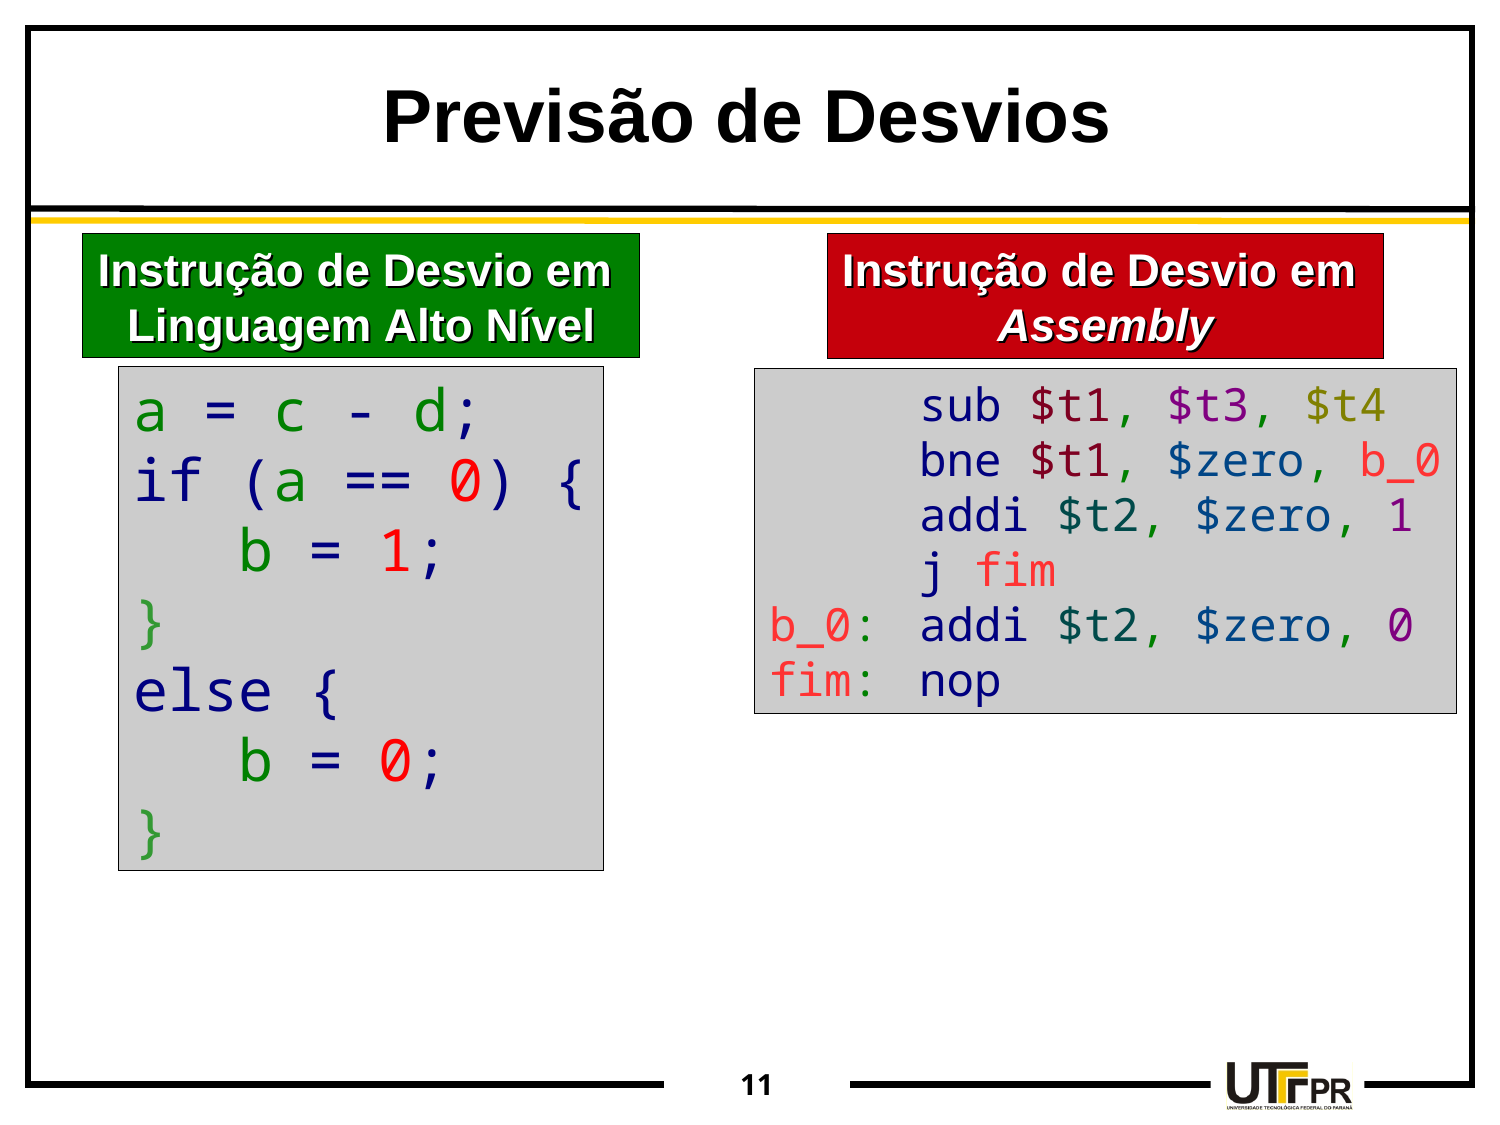

# Previsão de Desvios
Instrução de Desvio em
Linguagem Alto Nível
Instrução de Desvio em
Assembly
a = c - d;
if (a == 0) {
 b = 1;
}
else {
 b = 0;
}
	sub $t1, $t3, $t4
	bne $t1, $zero, b_0
	addi $t2, $zero, 1
	j fim
b_0:	addi $t2, $zero, 0
fim:	nop